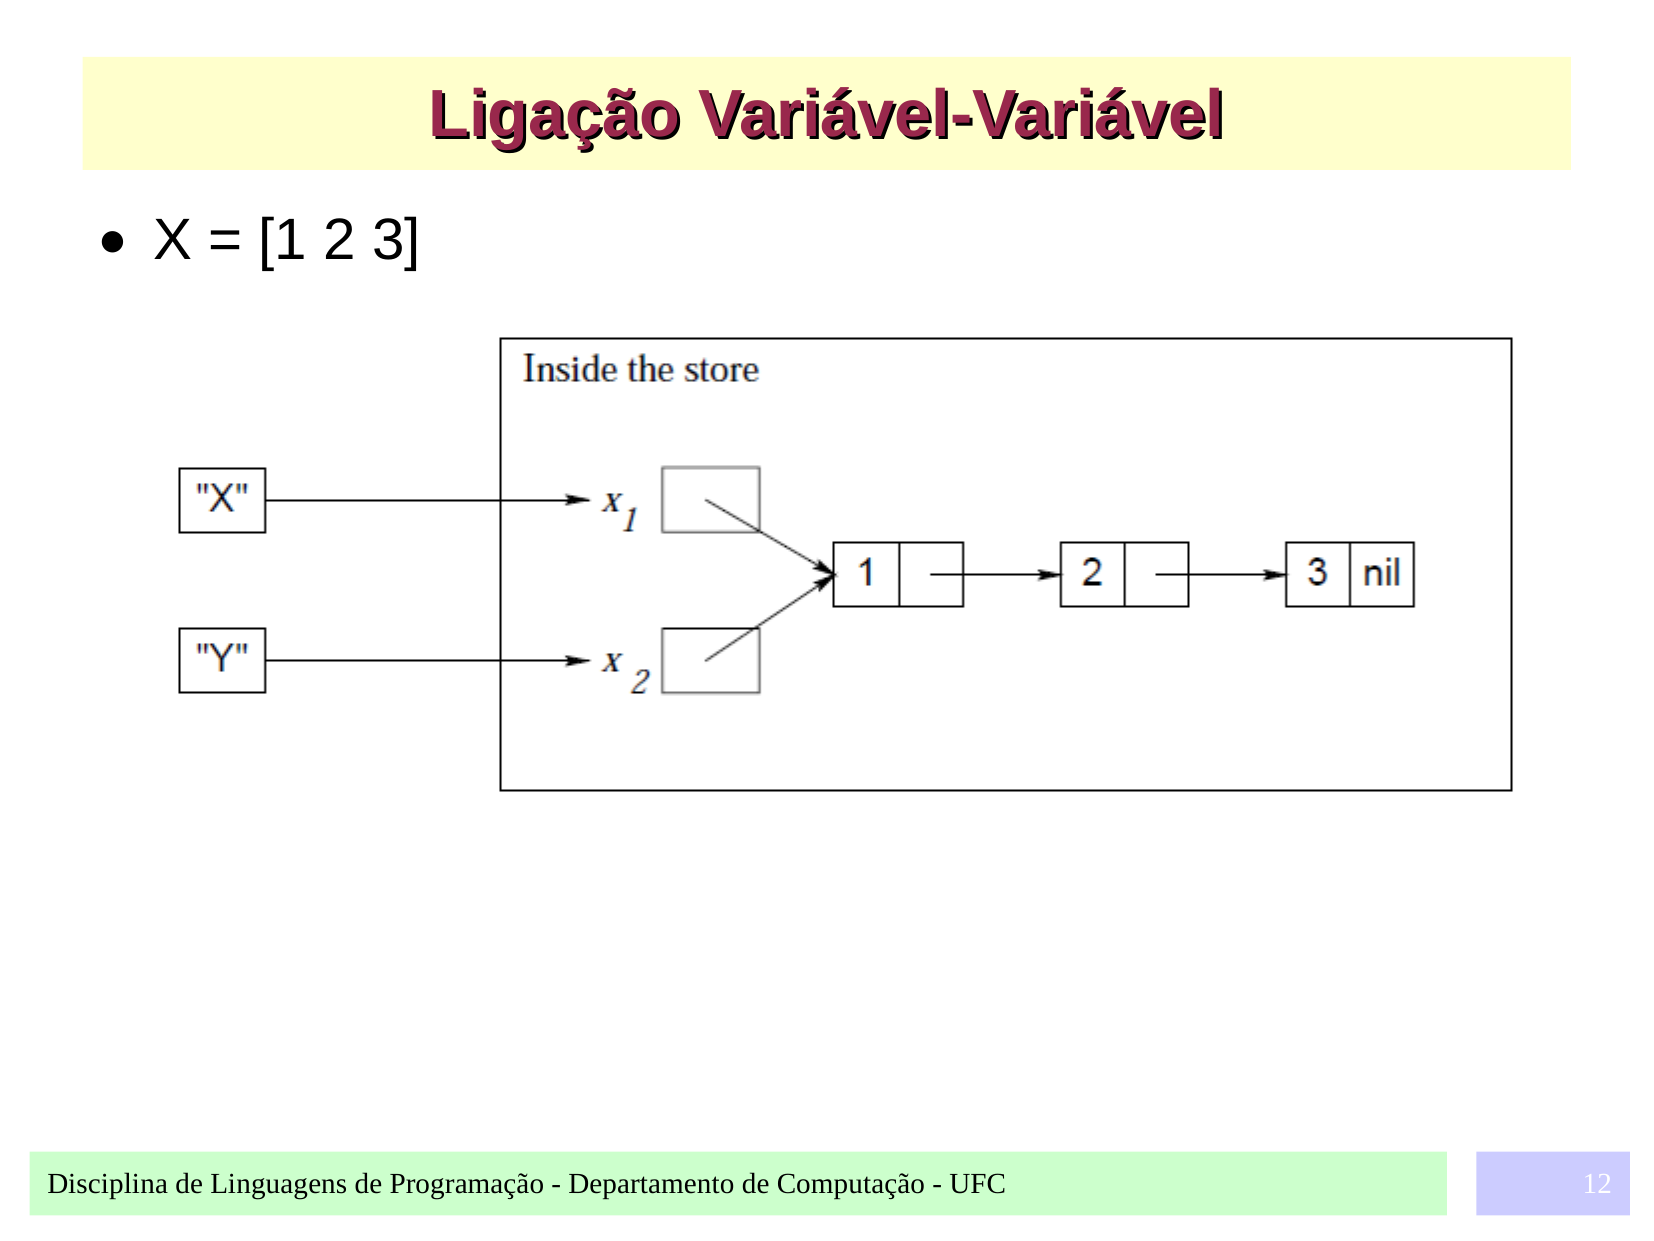

# Ligação Variável-Variável
X = [1 2 3]
Disciplina de Linguagens de Programação - Departamento de Computação - UFC
12